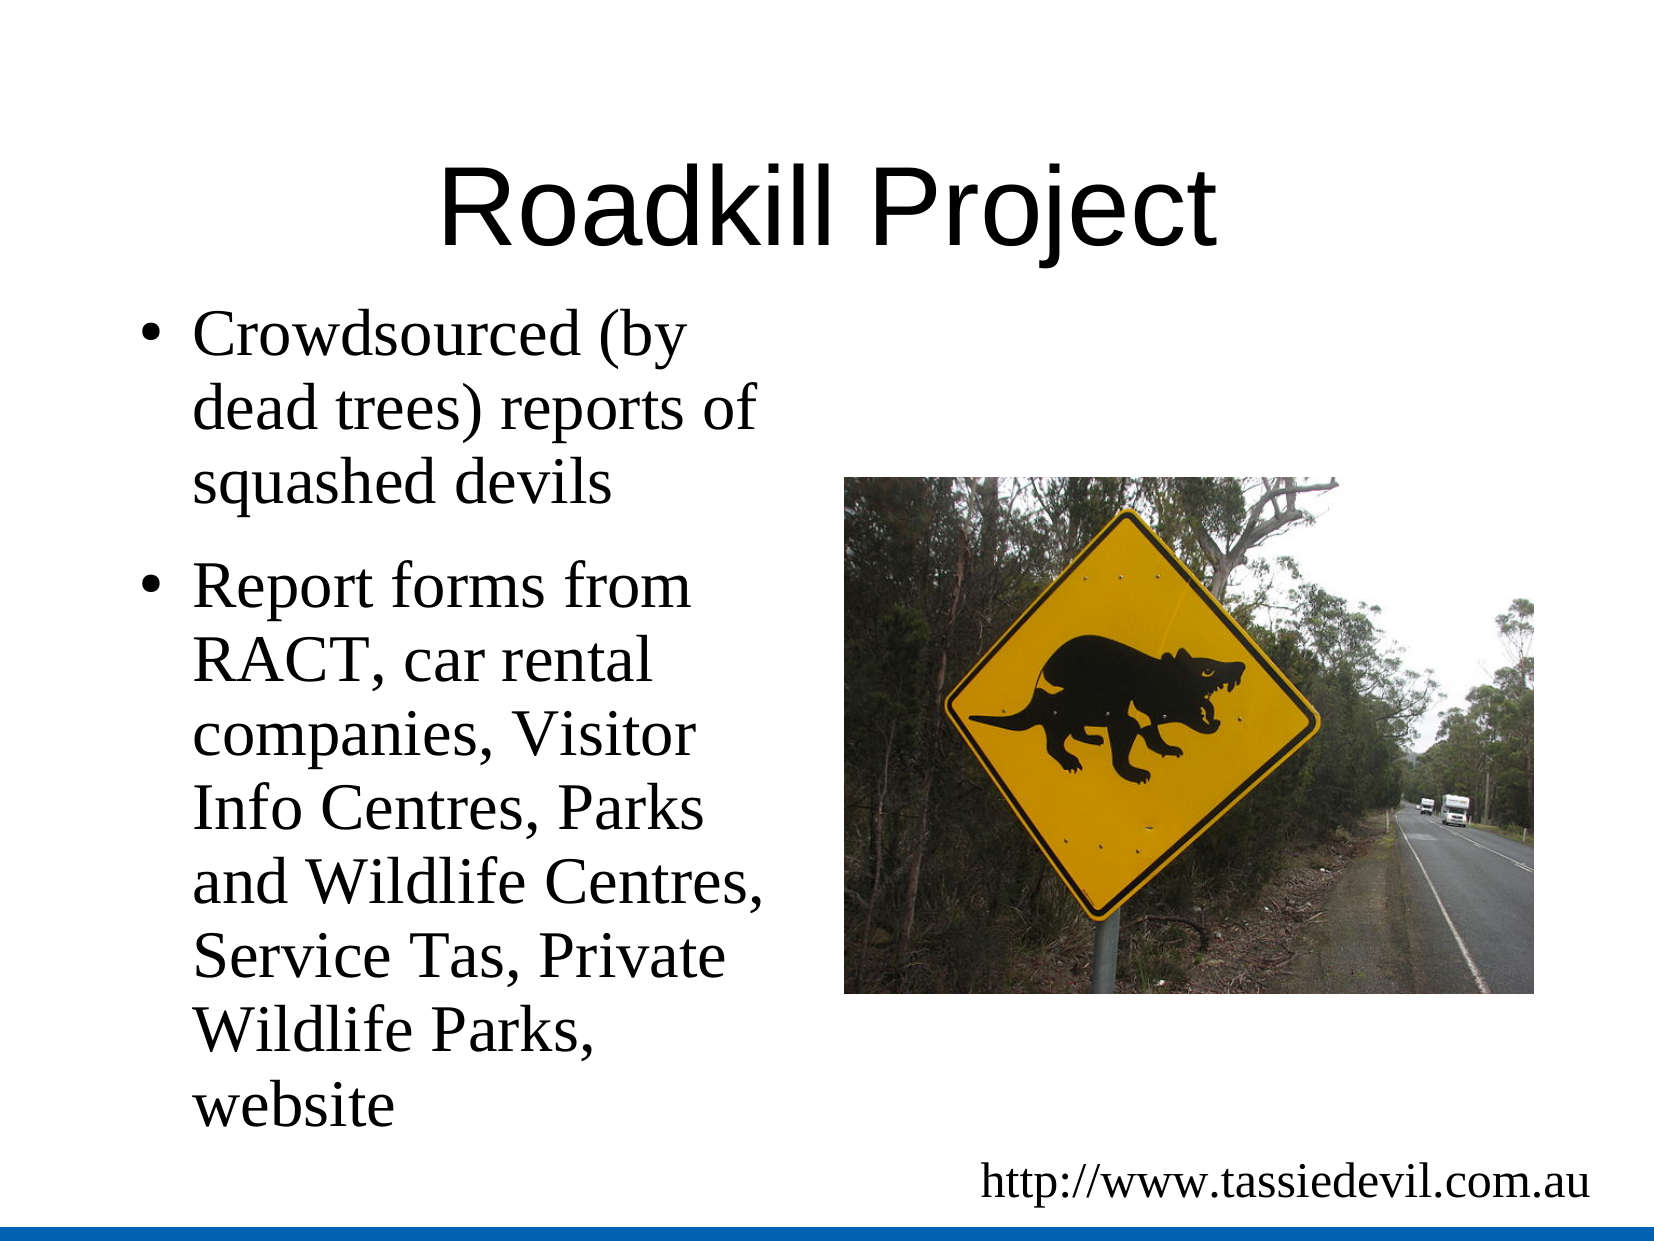

# Roadkill Project
Crowdsourced (by dead trees) reports of squashed devils
Report forms from RACT, car rental companies, Visitor Info Centres, Parks and Wildlife Centres, Service Tas, Private Wildlife Parks, website
http://www.tassiedevil.com.au